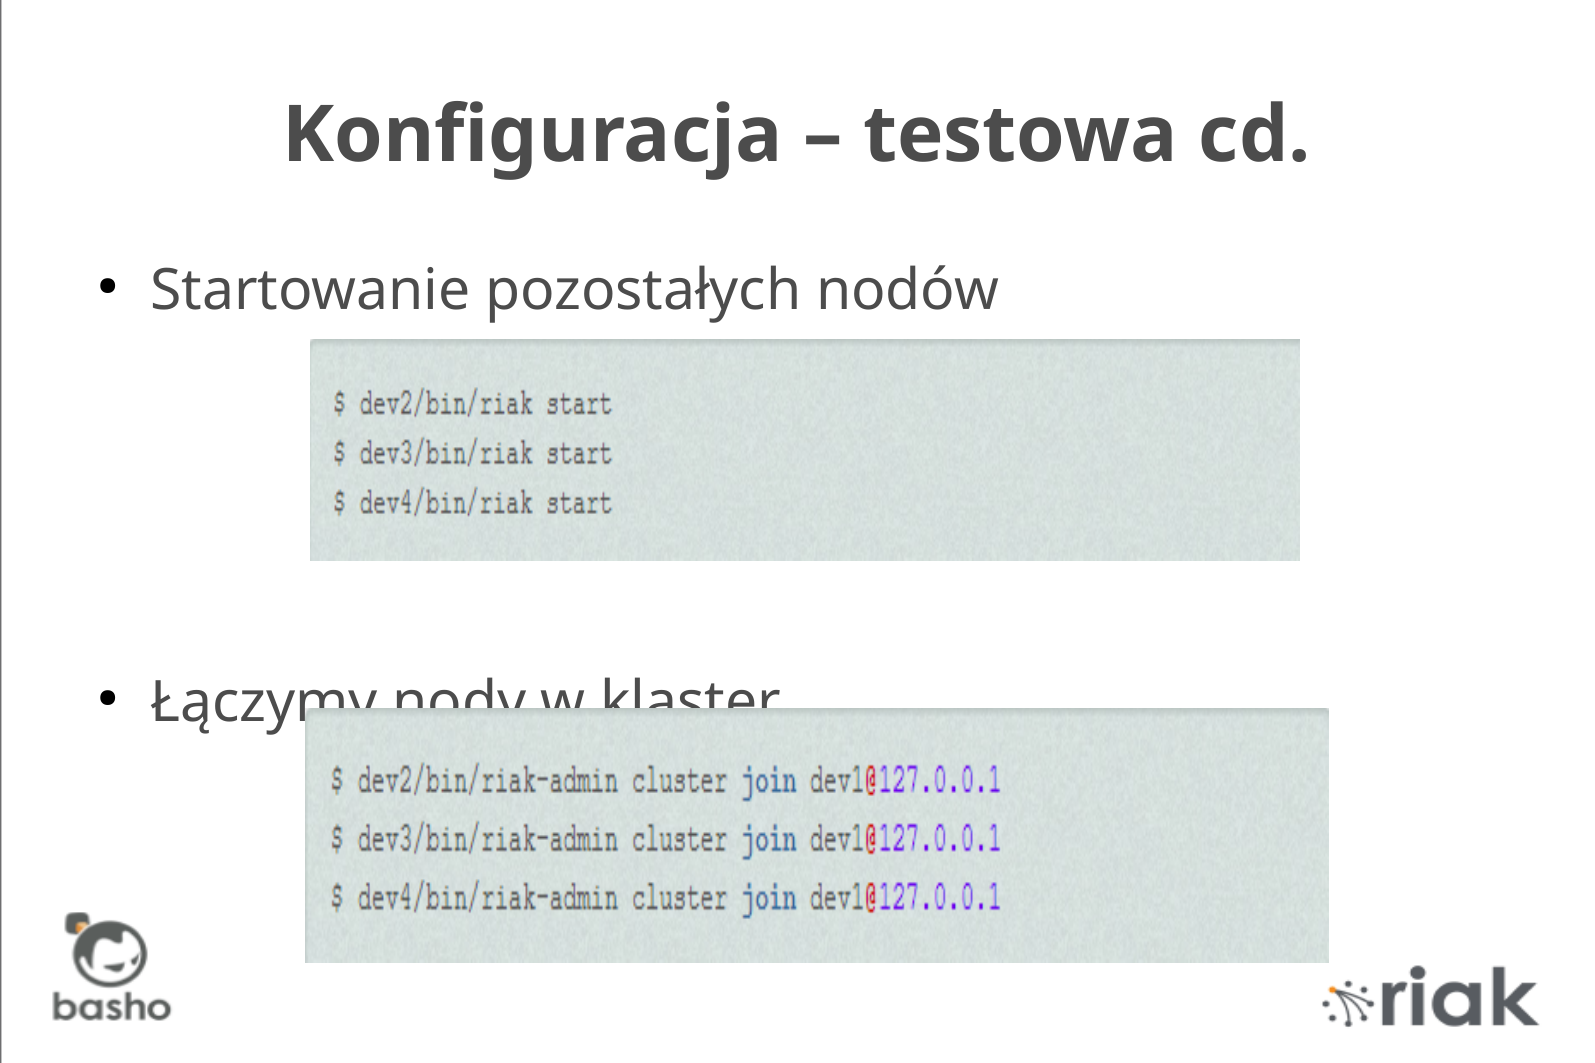

# Konfiguracja – testowa cd.
Startowanie pozostałych nodów
Łączymy nody w klaster
16